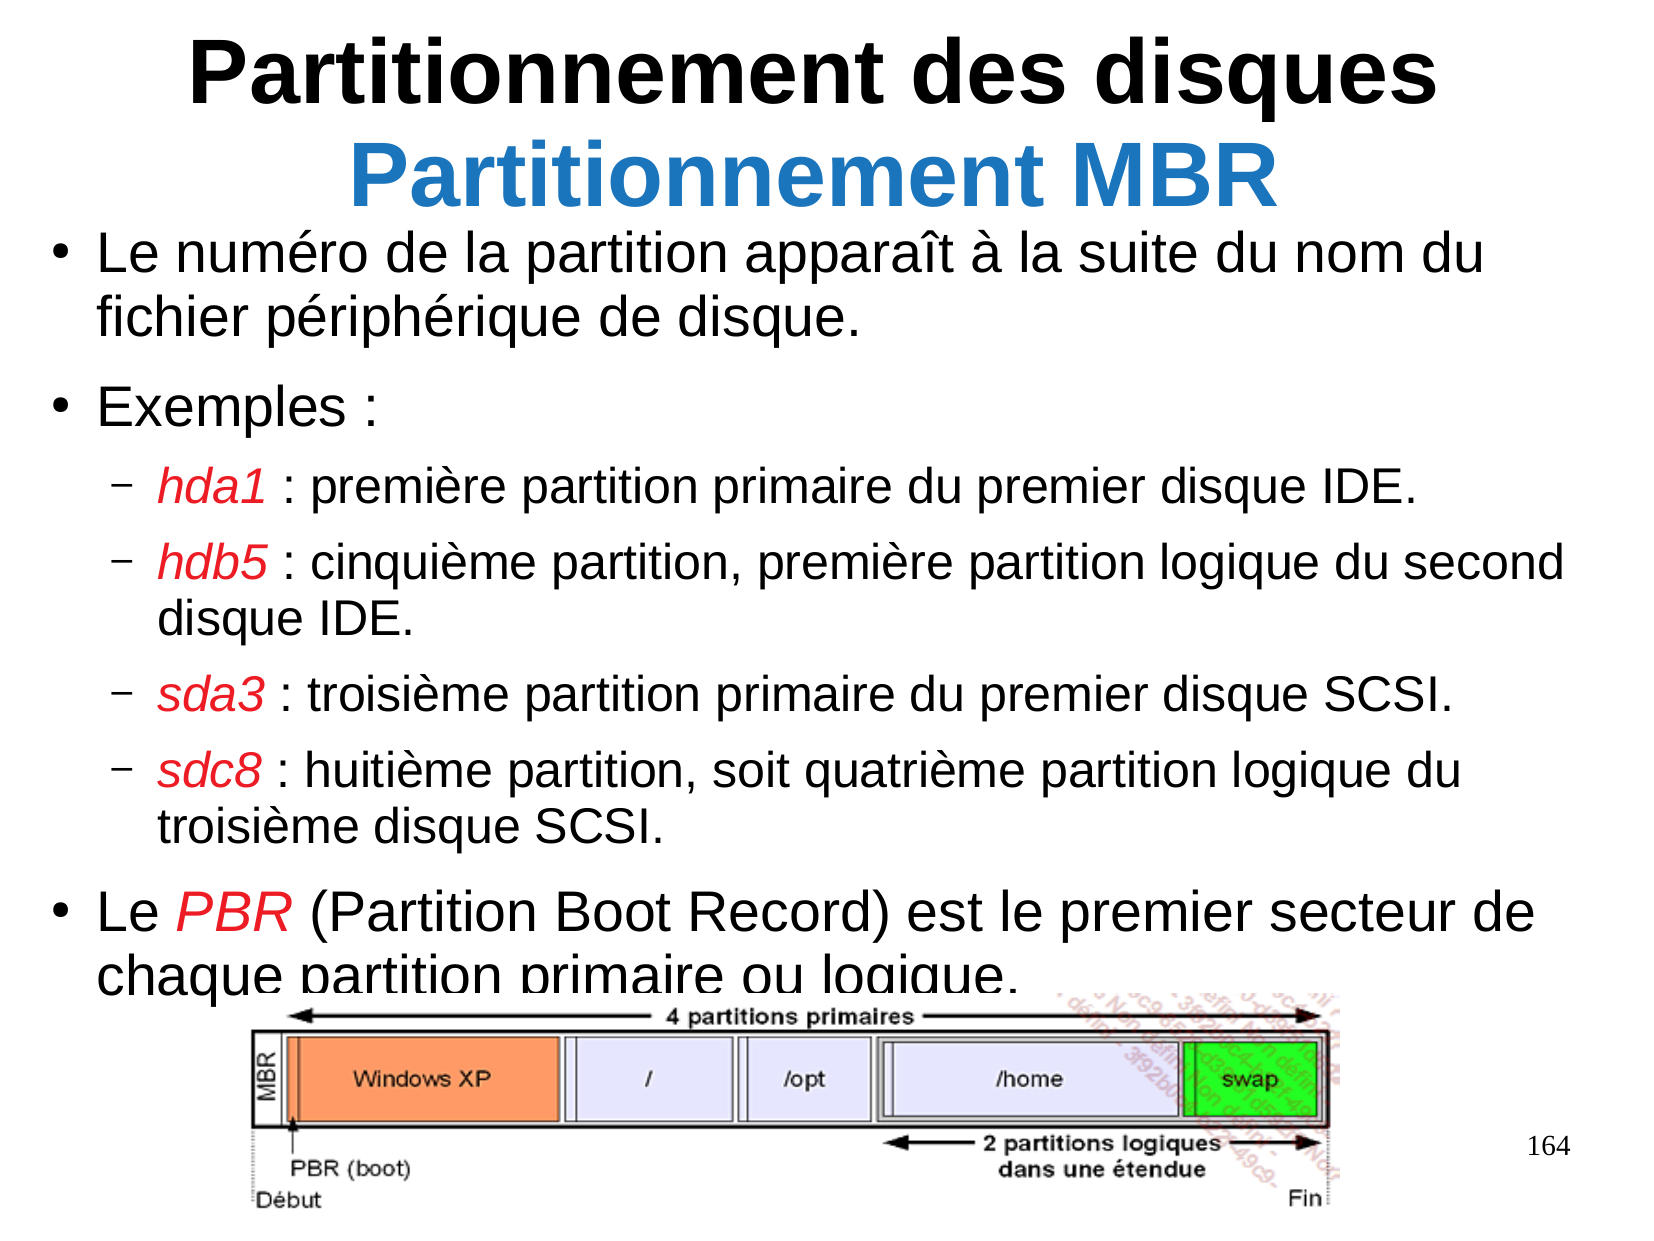

# Partitionnement des disques Partitionnement MBR
Le numéro de la partition apparaît à la suite du nom du fichier périphérique de disque.
Exemples :
hda1 : première partition primaire du premier disque IDE.
hdb5 : cinquième partition, première partition logique du second disque IDE.
sda3 : troisième partition primaire du premier disque SCSI.
sdc8 : huitième partition, soit quatrième partition logique du troisième disque SCSI.
Le PBR (Partition Boot Record) est le premier secteur de chaque partition primaire ou logique.
Brahim HAMDI
164